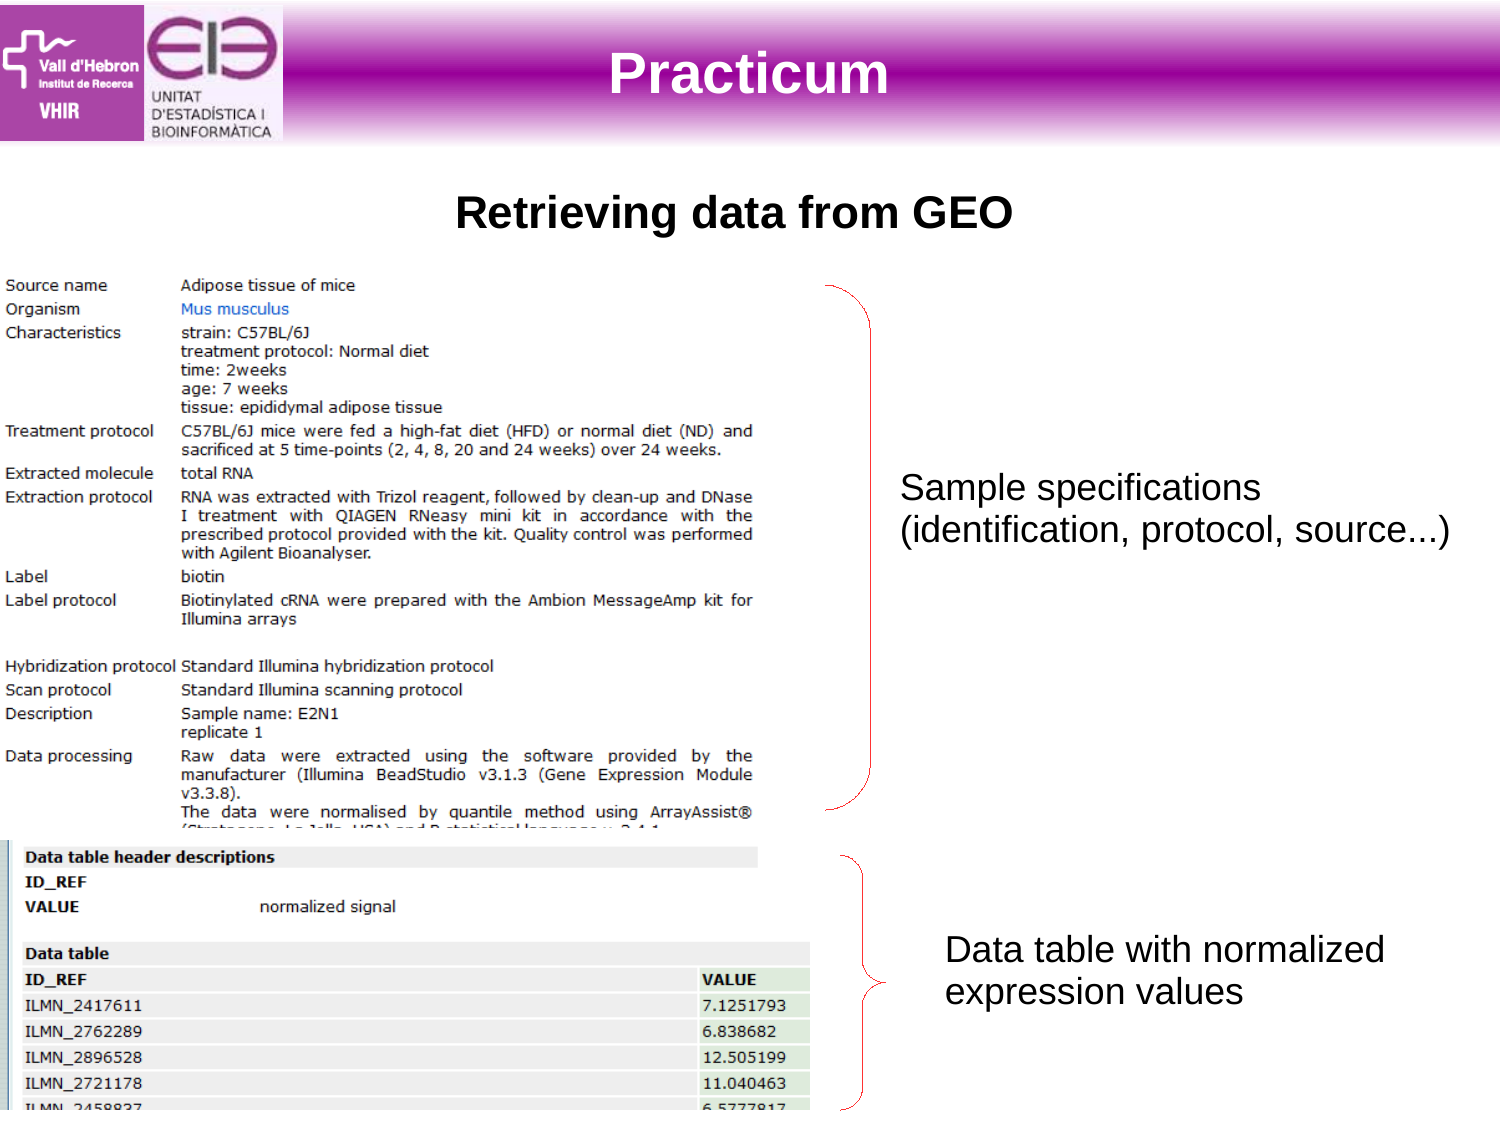

Practicum
Retrieving data from GEO
Sample specifications (identification, protocol, source...)
Data table with normalized expression values